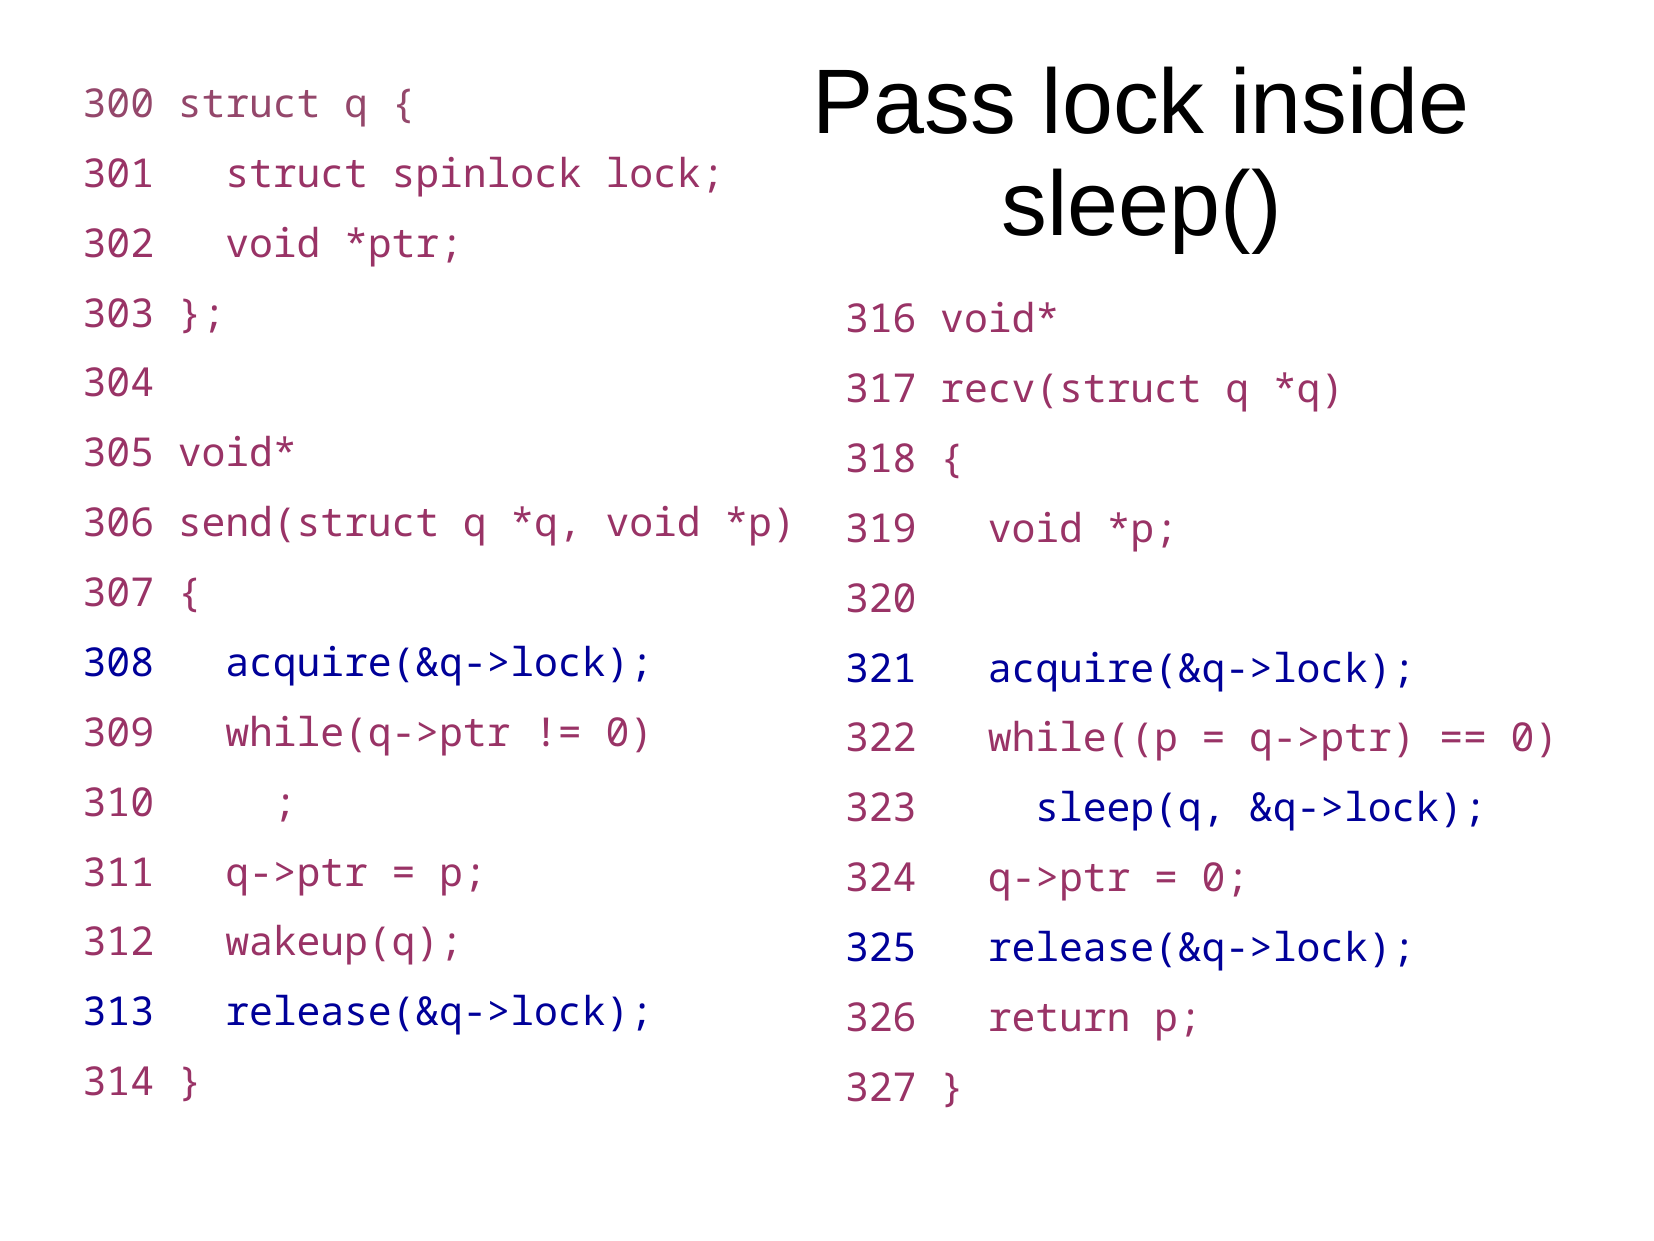

Pass lock inside sleep()
# 300 struct q {
301 struct spinlock lock;
302 void *ptr;
303 };
304
305 void*
306 send(struct q *q, void *p)
307 {
308 acquire(&q->lock);
309 while(q->ptr != 0)
310 ;
311 q->ptr = p;
312 wakeup(q);
313 release(&q->lock);
314 }
316 void*
317 recv(struct q *q)
318 {
319 void *p;
320
321 acquire(&q->lock);
322 while((p = q->ptr) == 0)
323 sleep(q, &q->lock);
324 q->ptr = 0;
325 release(&q->lock);
326 return p;
327 }